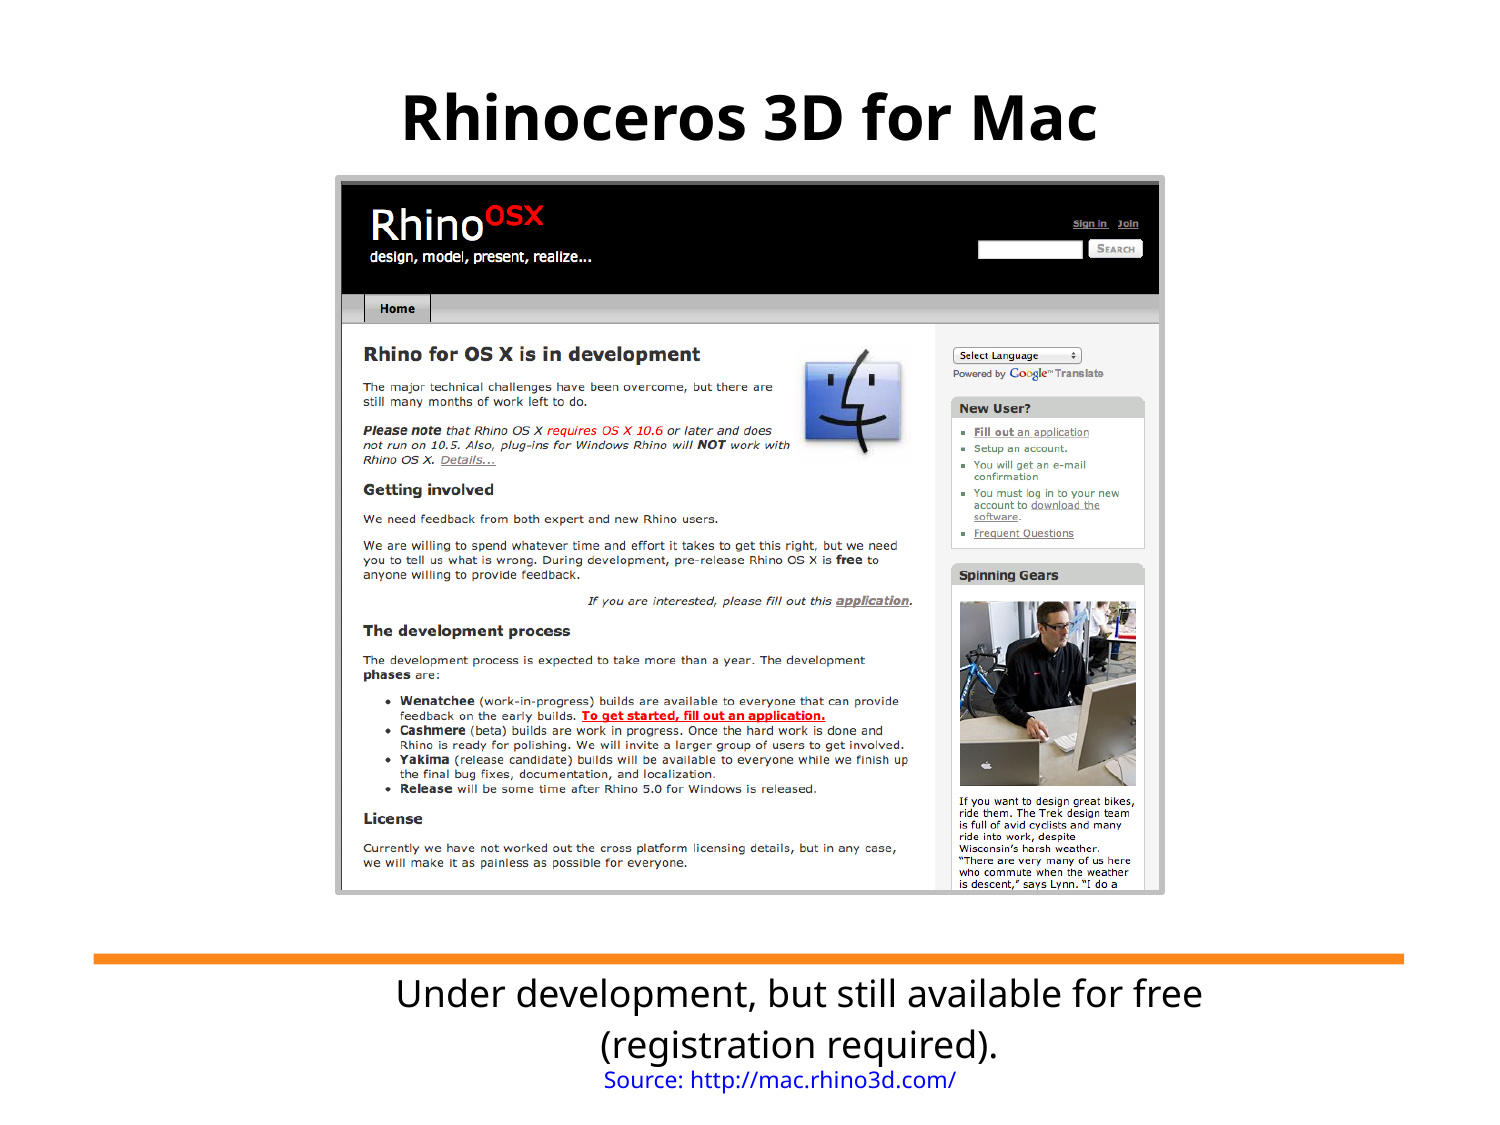

# Rhinoceros 3D for Mac
Under development, but still available for free (registration required).
Source: http://mac.rhino3d.com/